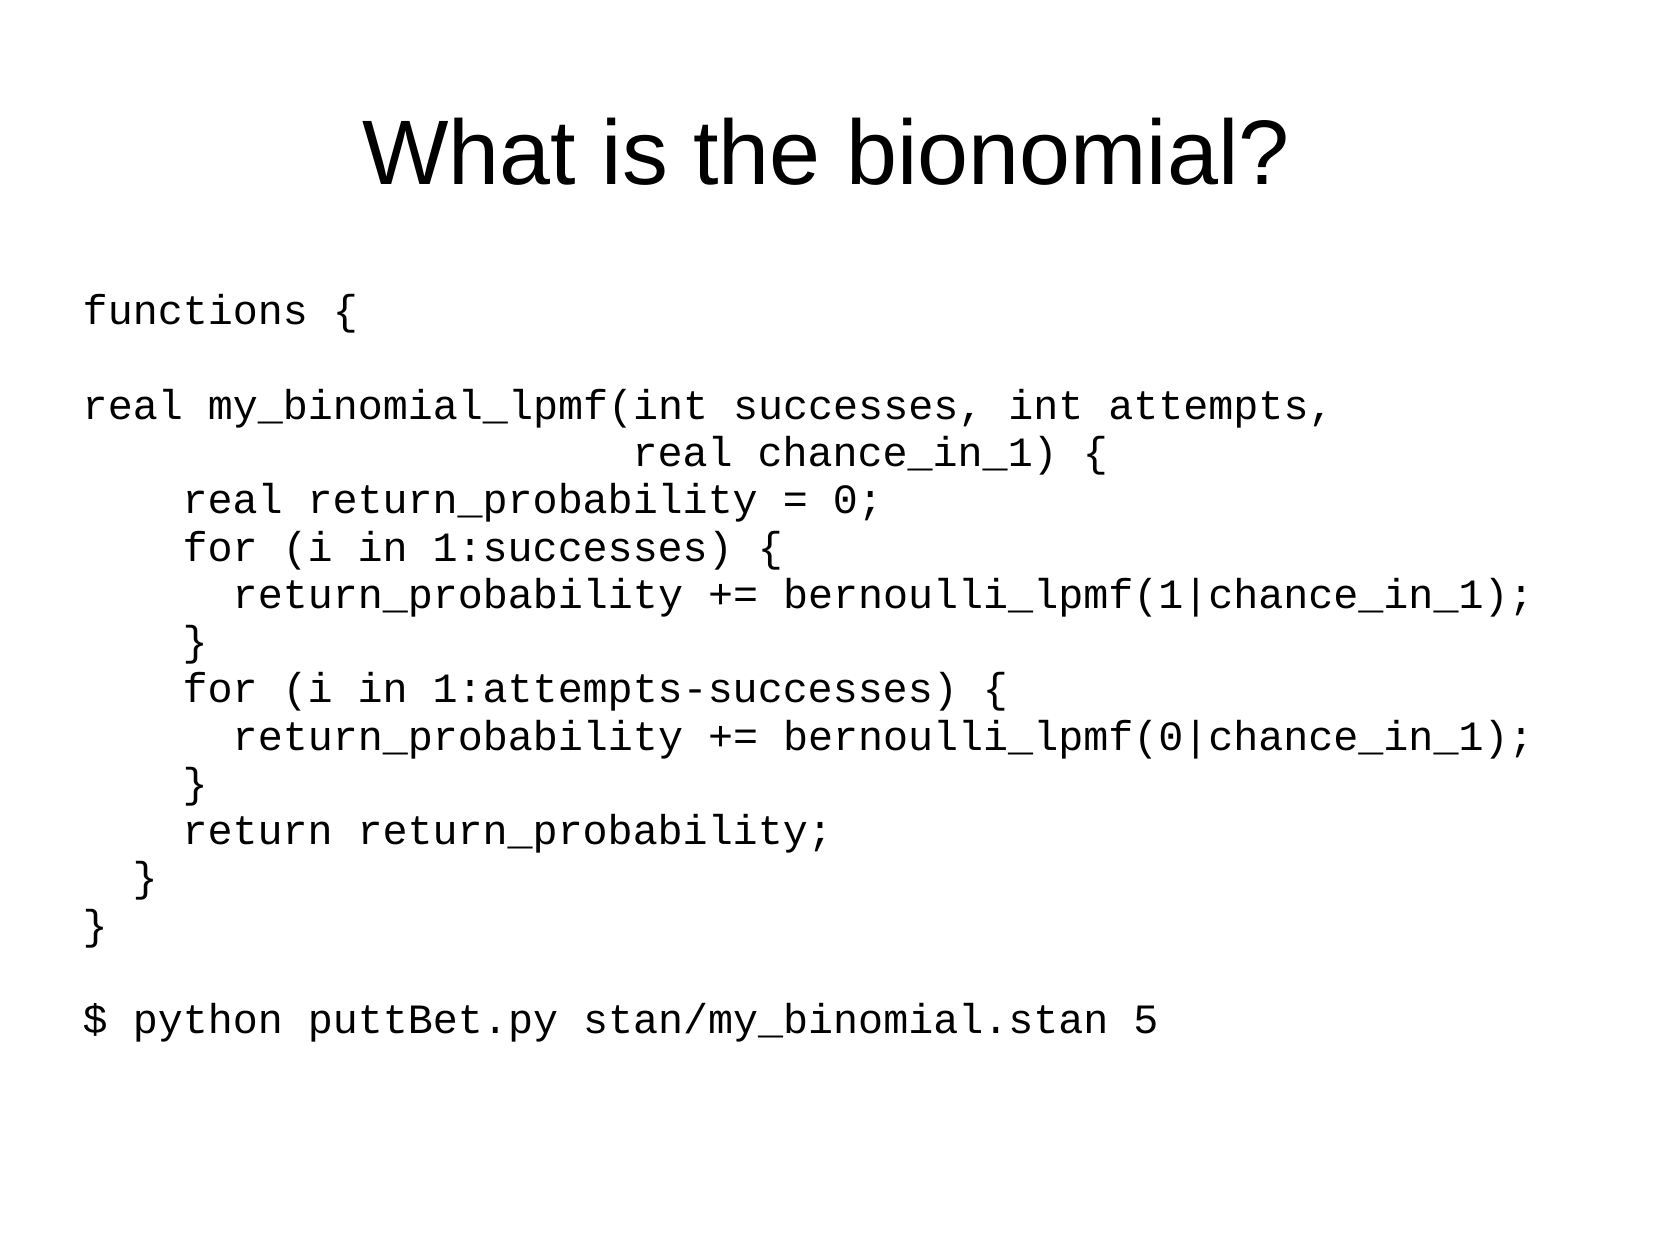

# What is the bionomial?
functions {
real my_binomial_lpmf(int successes, int attempts,
 real chance_in_1) {
 real return_probability = 0;
 for (i in 1:successes) {
 return_probability += bernoulli_lpmf(1|chance_in_1);
 }
 for (i in 1:attempts-successes) {
 return_probability += bernoulli_lpmf(0|chance_in_1);
 }
 return return_probability;
 }
}
$ python puttBet.py stan/my_binomial.stan 5